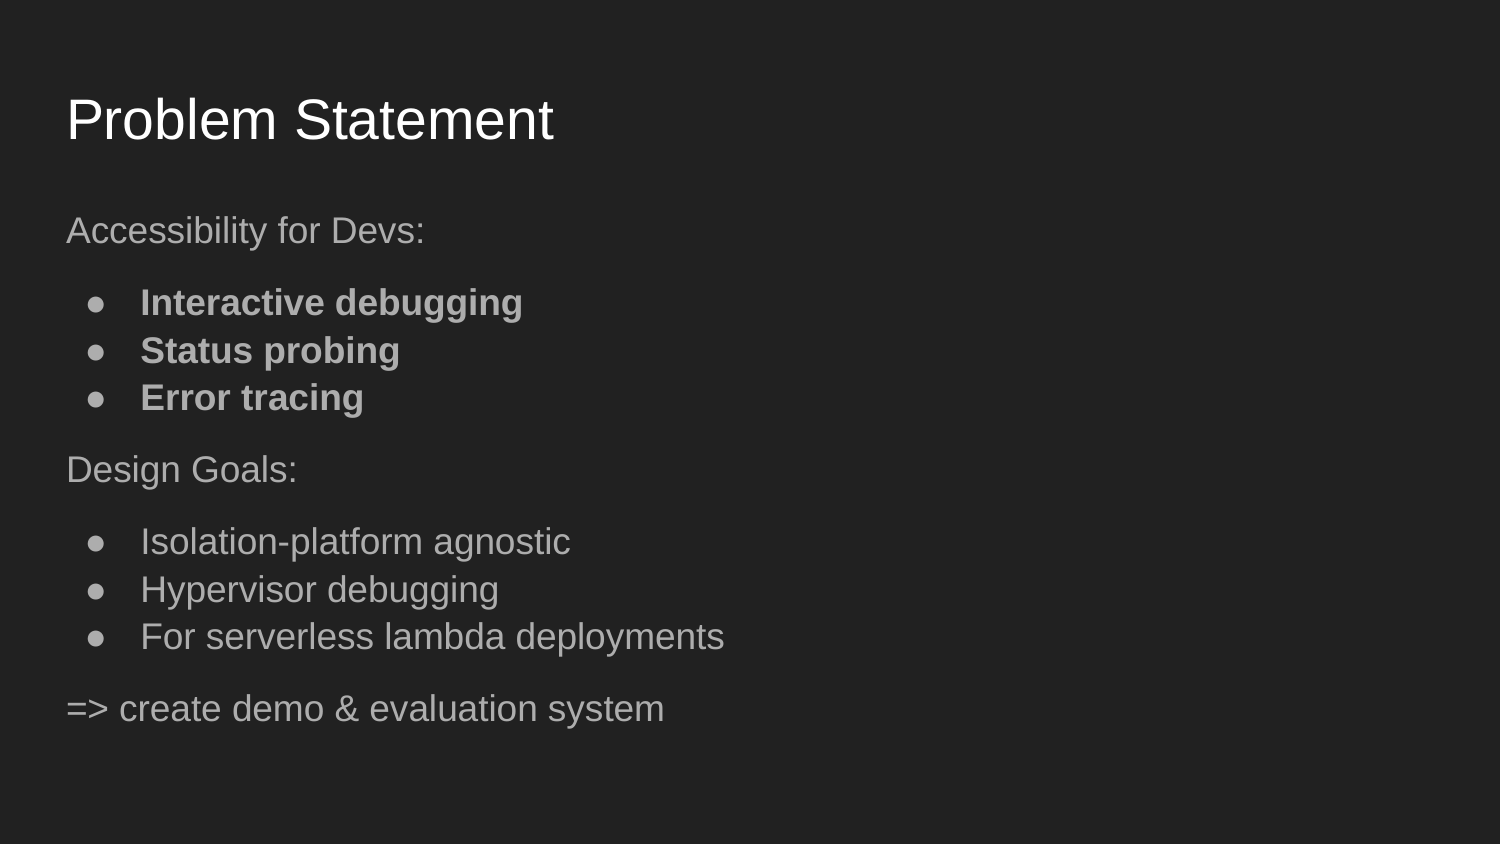

# Problem Statement
Accessibility for Devs:
Interactive debugging
Status probing
Error tracing
Design Goals:
Isolation-platform agnostic
Hypervisor debugging
For serverless lambda deployments
=> create demo & evaluation system